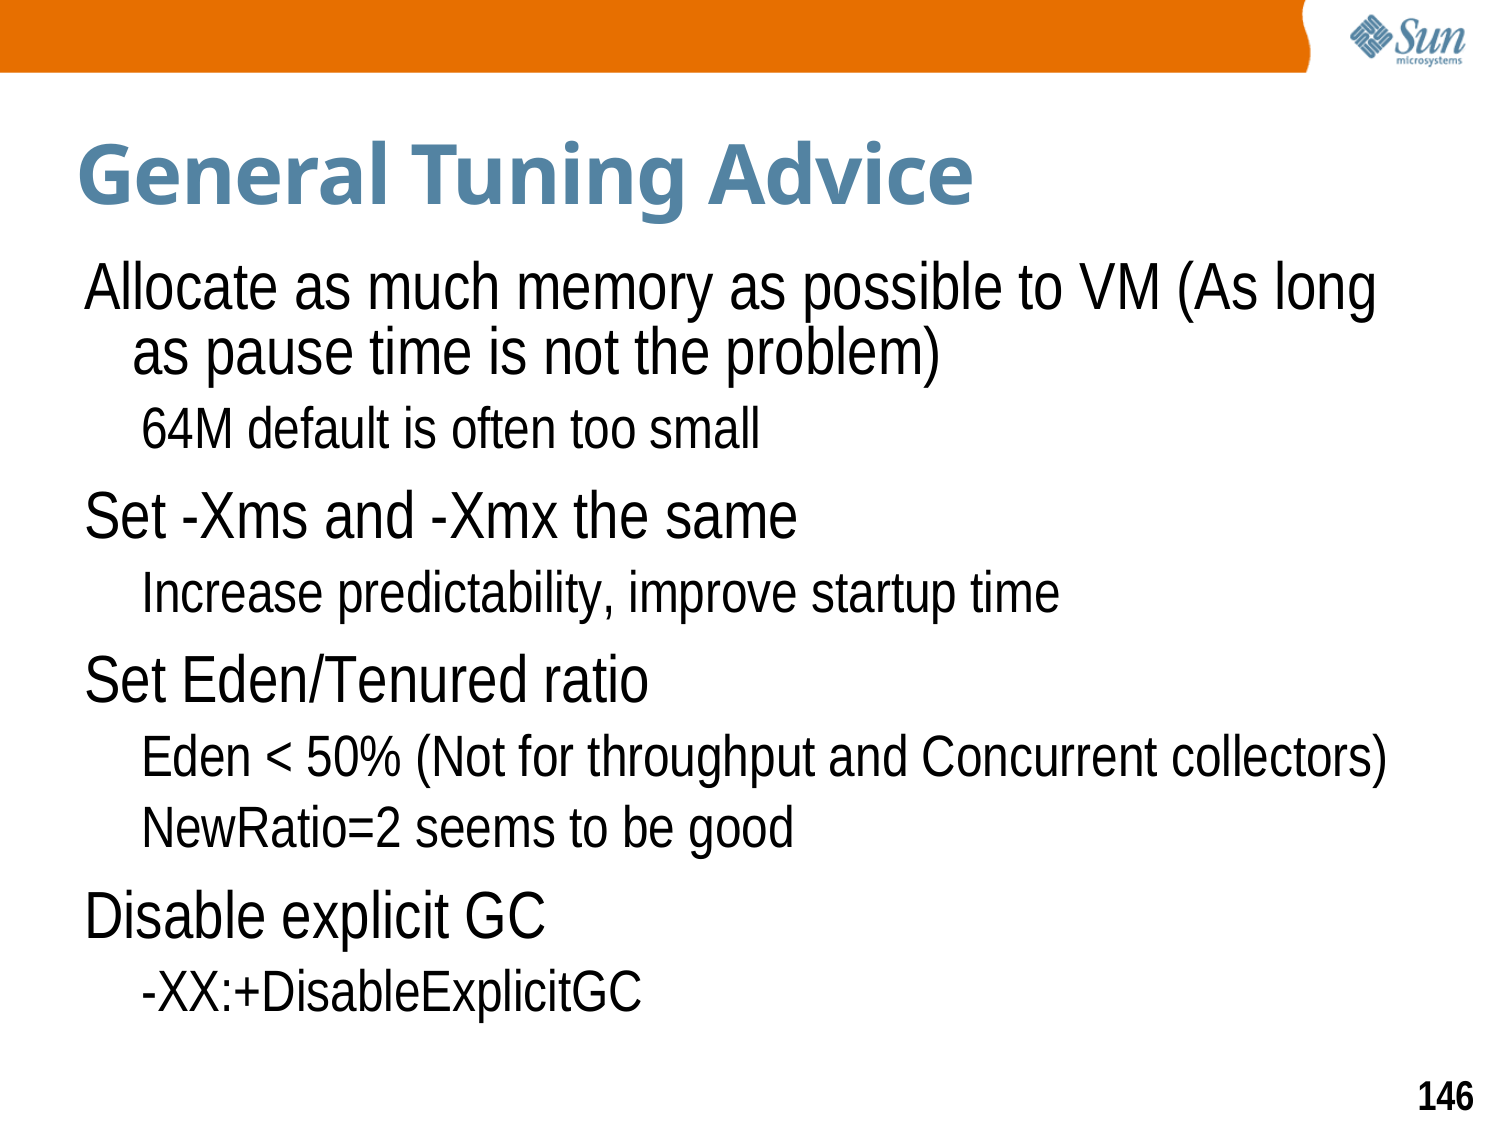

# General Tuning Advice
Allocate as much memory as possible to VM (As long as pause time is not the problem)
64M default is often too small
Set -Xms and -Xmx the same
Increase predictability, improve startup time
Set Eden/Tenured ratio
Eden < 50% (Not for throughput and Concurrent collectors)
NewRatio=2 seems to be good
Disable explicit GC
-XX:+DisableExplicitGC